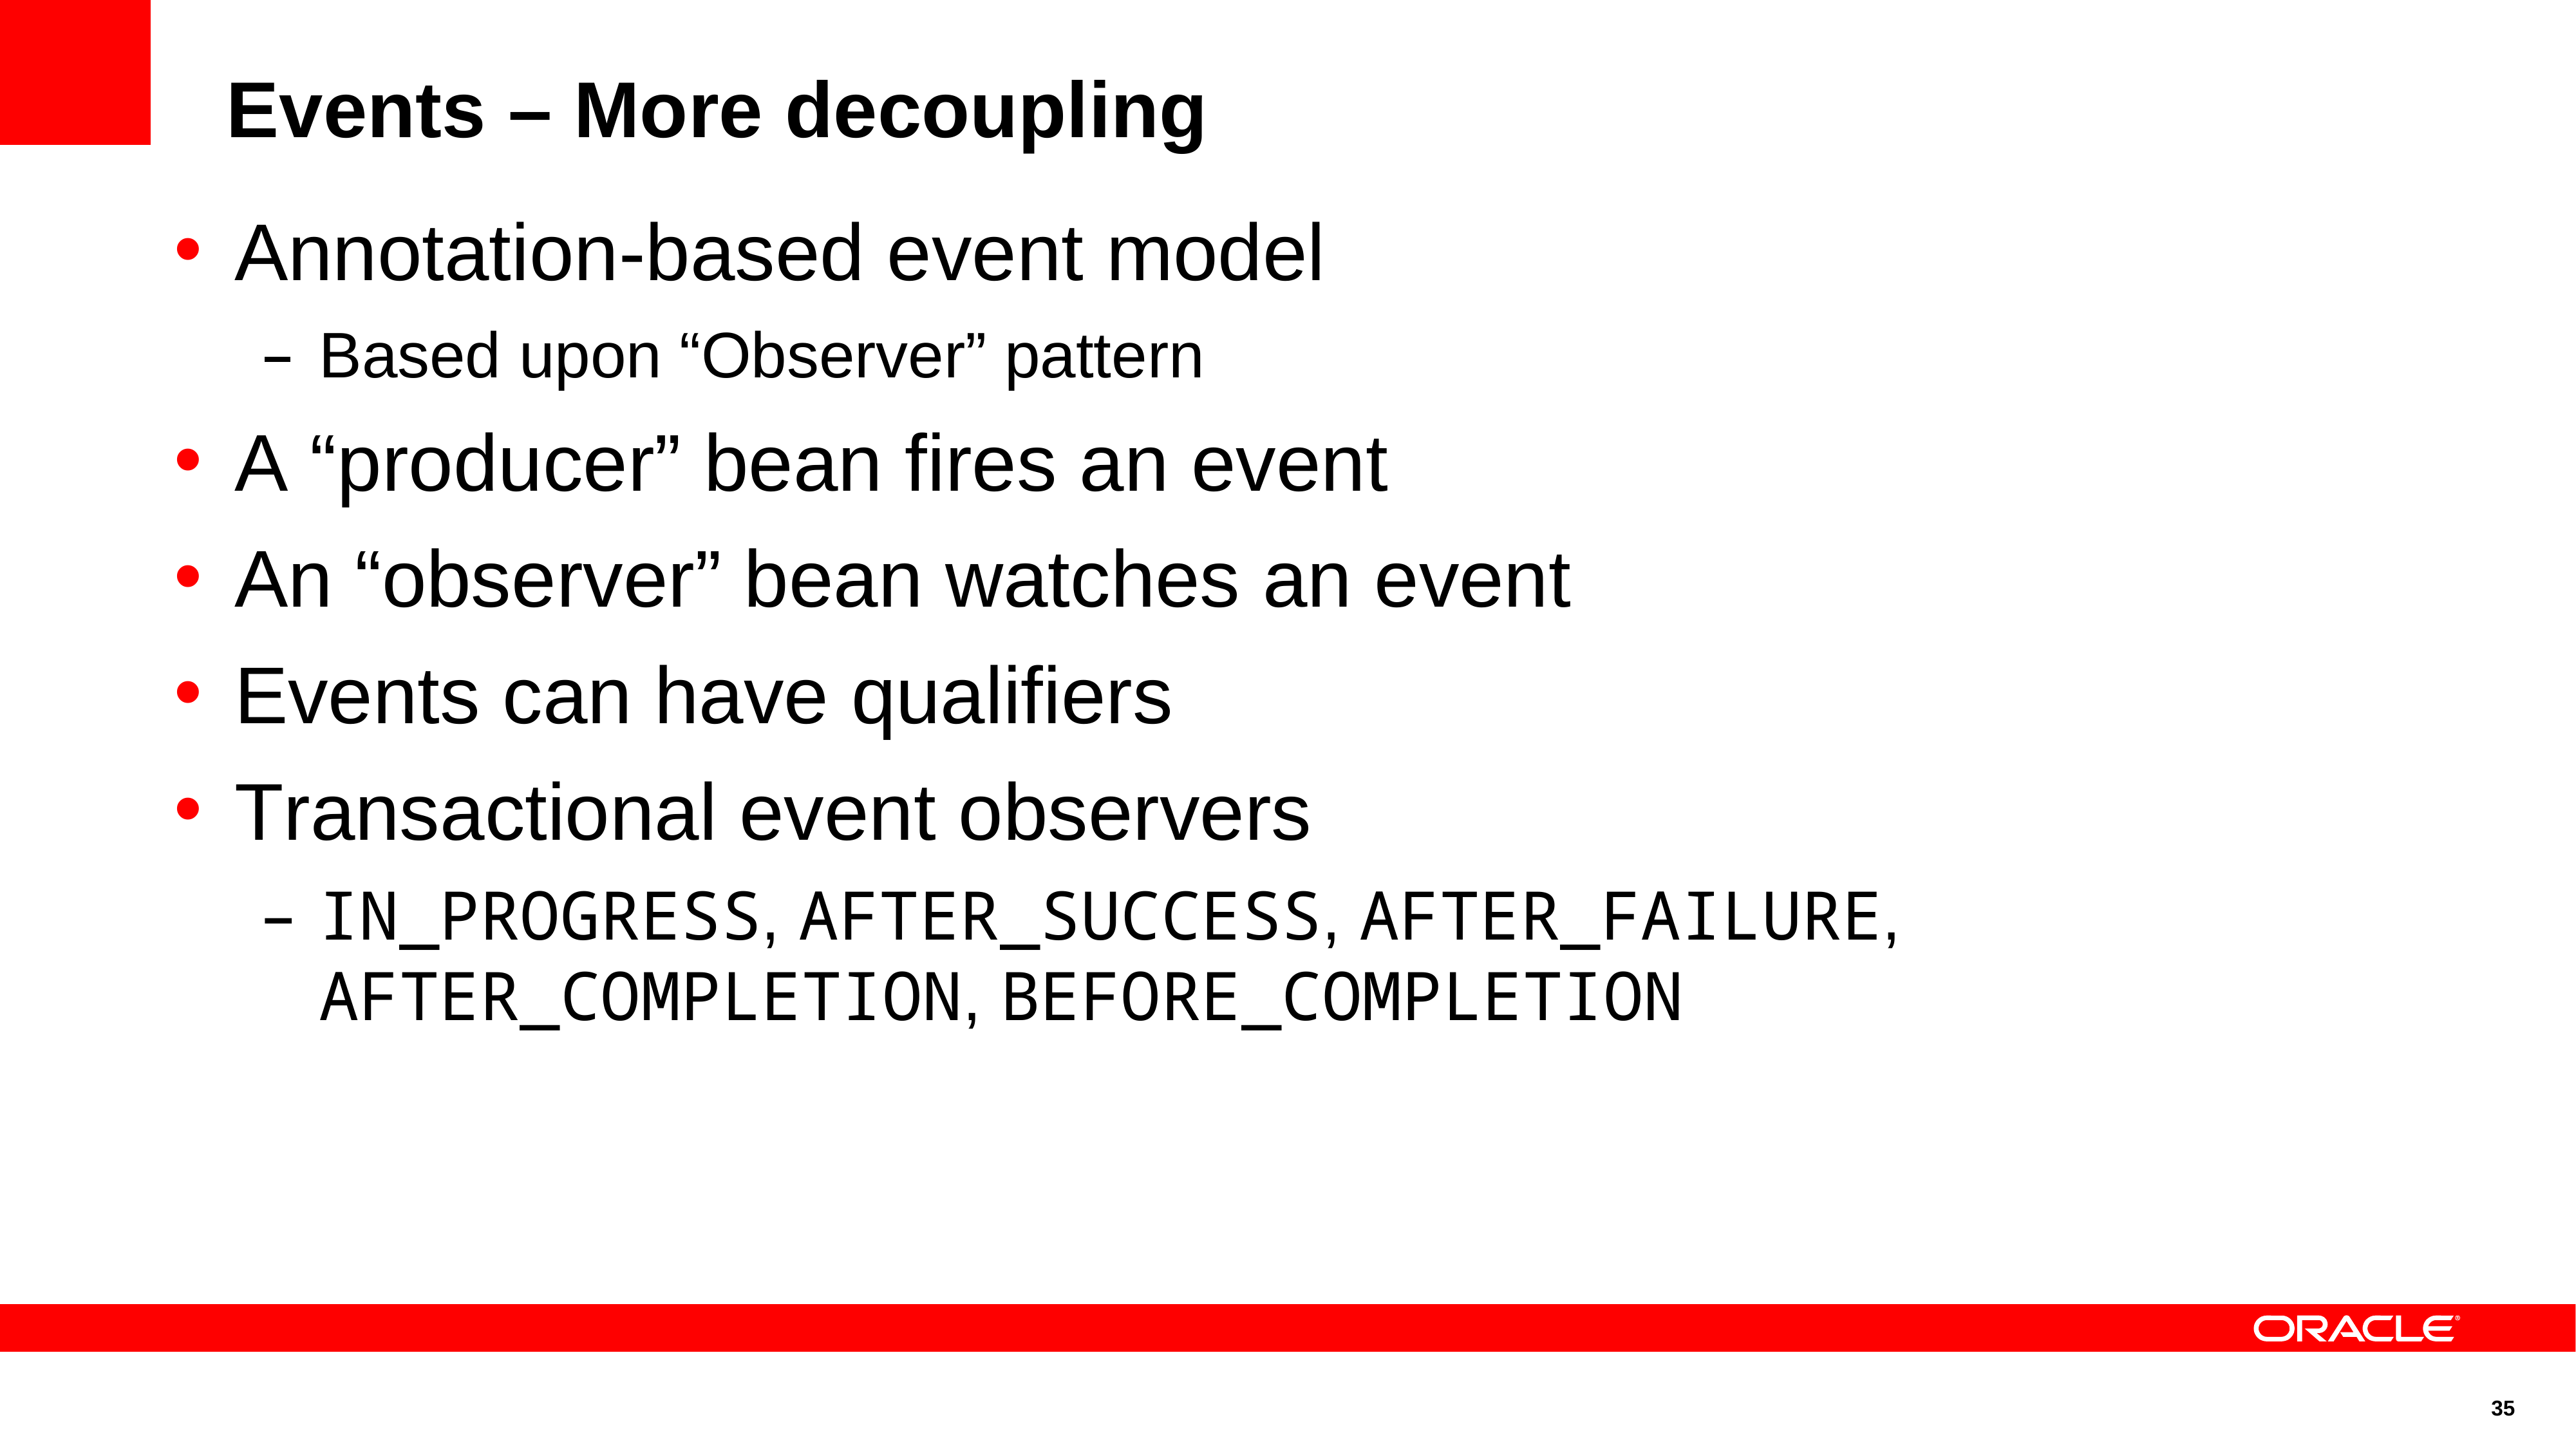

# Events – More decoupling
Annotation-based event model
Based upon “Observer” pattern
A “producer” bean fires an event
An “observer” bean watches an event
Events can have qualifiers
Transactional event observers
IN_PROGRESS, AFTER_SUCCESS, AFTER_FAILURE, AFTER_COMPLETION, BEFORE_COMPLETION